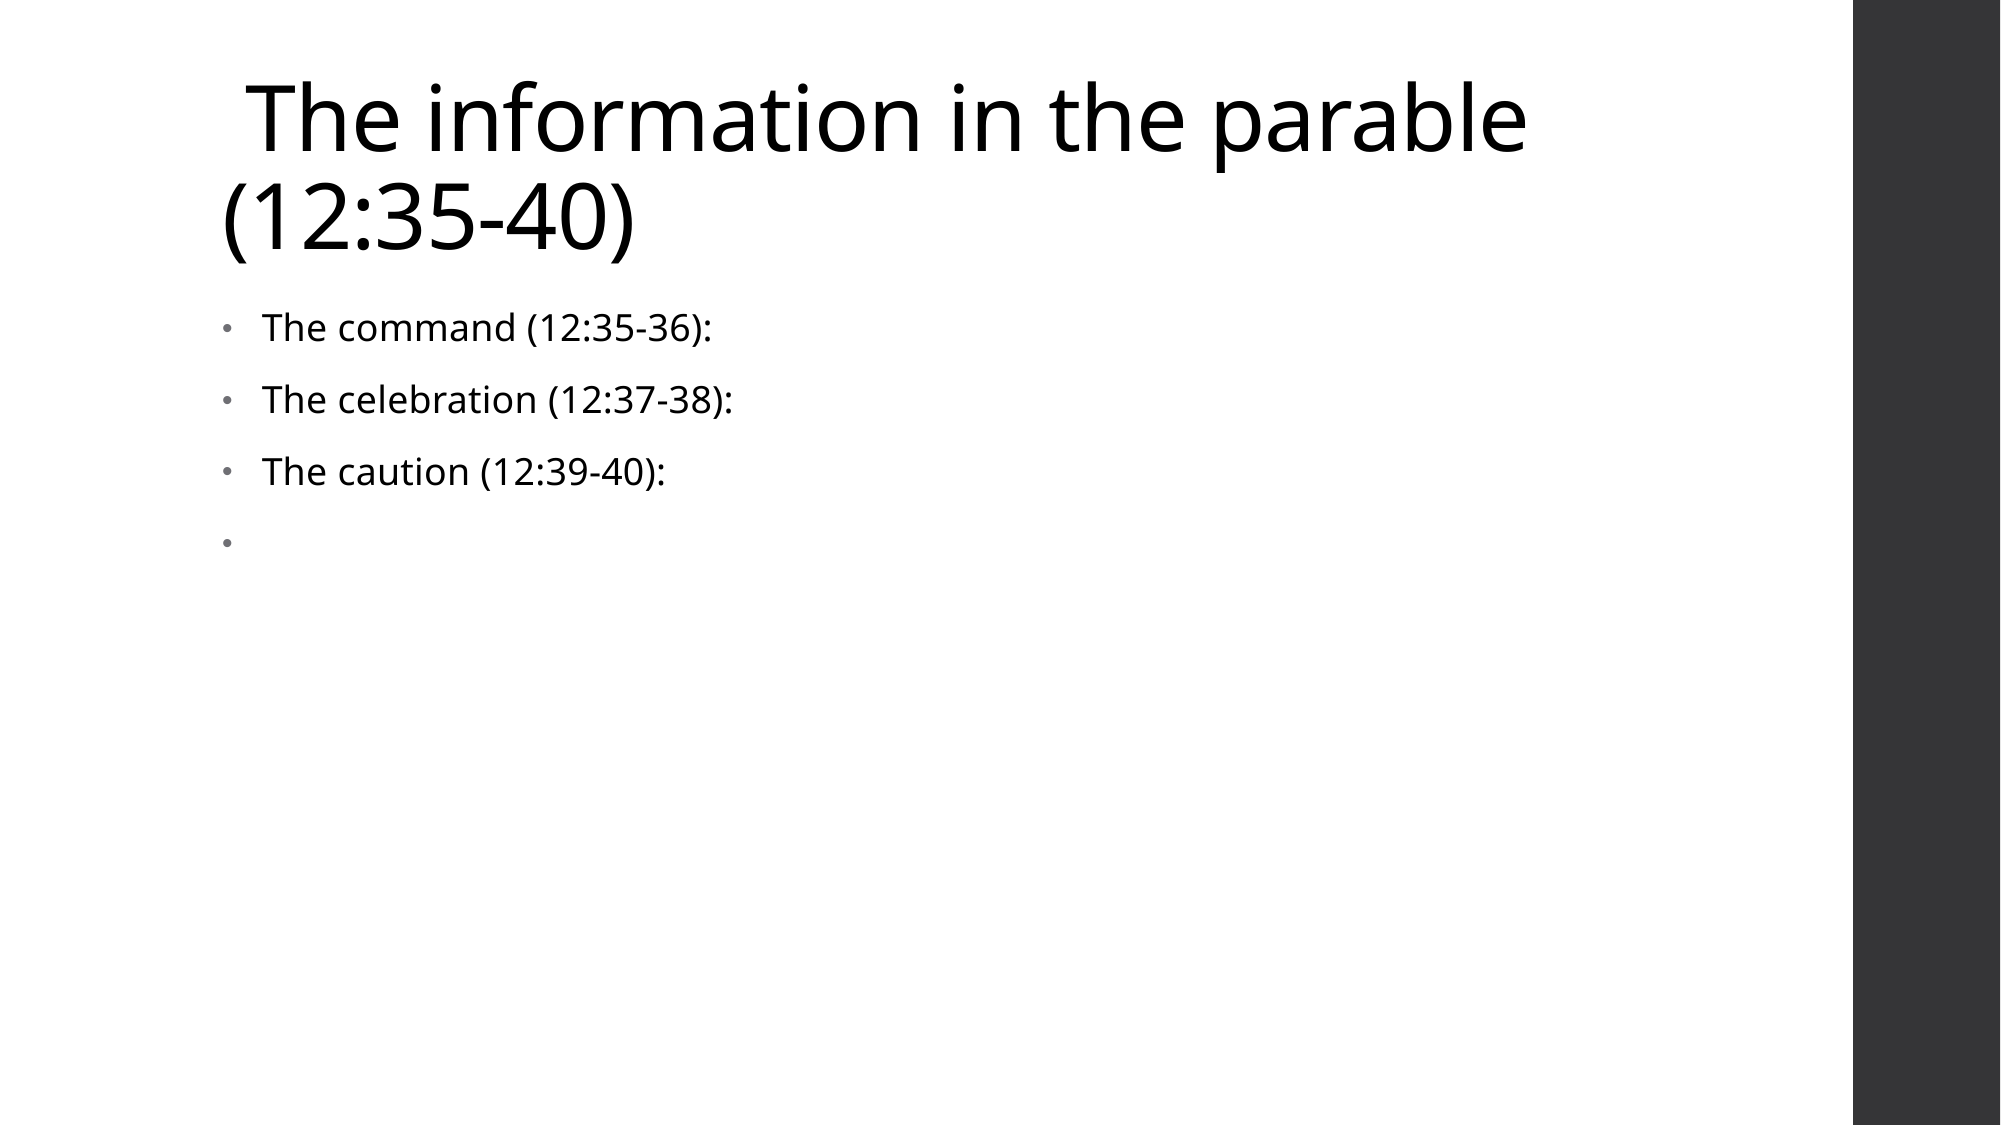

# The information in the parable (12:35-40)
 The command (12:35-36):
 The celebration (12:37-38):
 The caution (12:39-40):